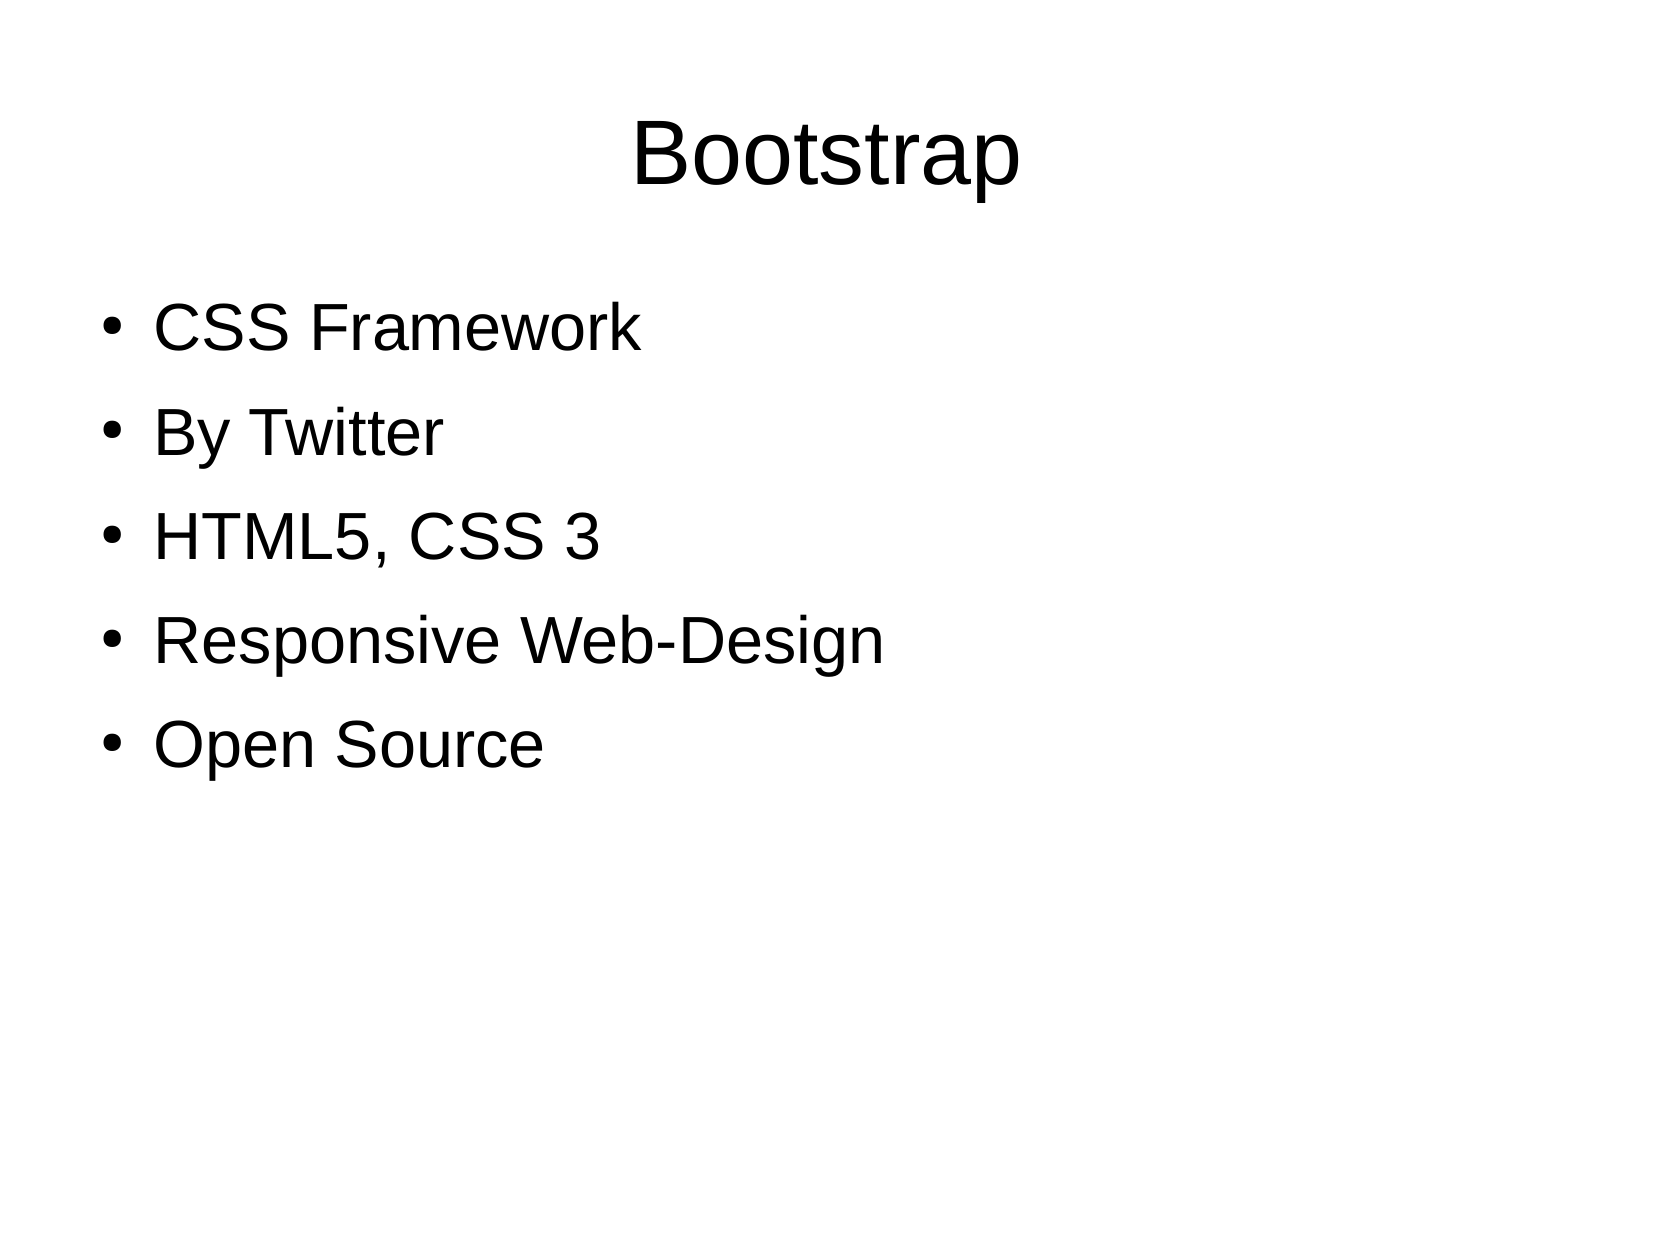

# Bootstrap
CSS Framework
By Twitter
HTML5, CSS 3
Responsive Web-Design
Open Source